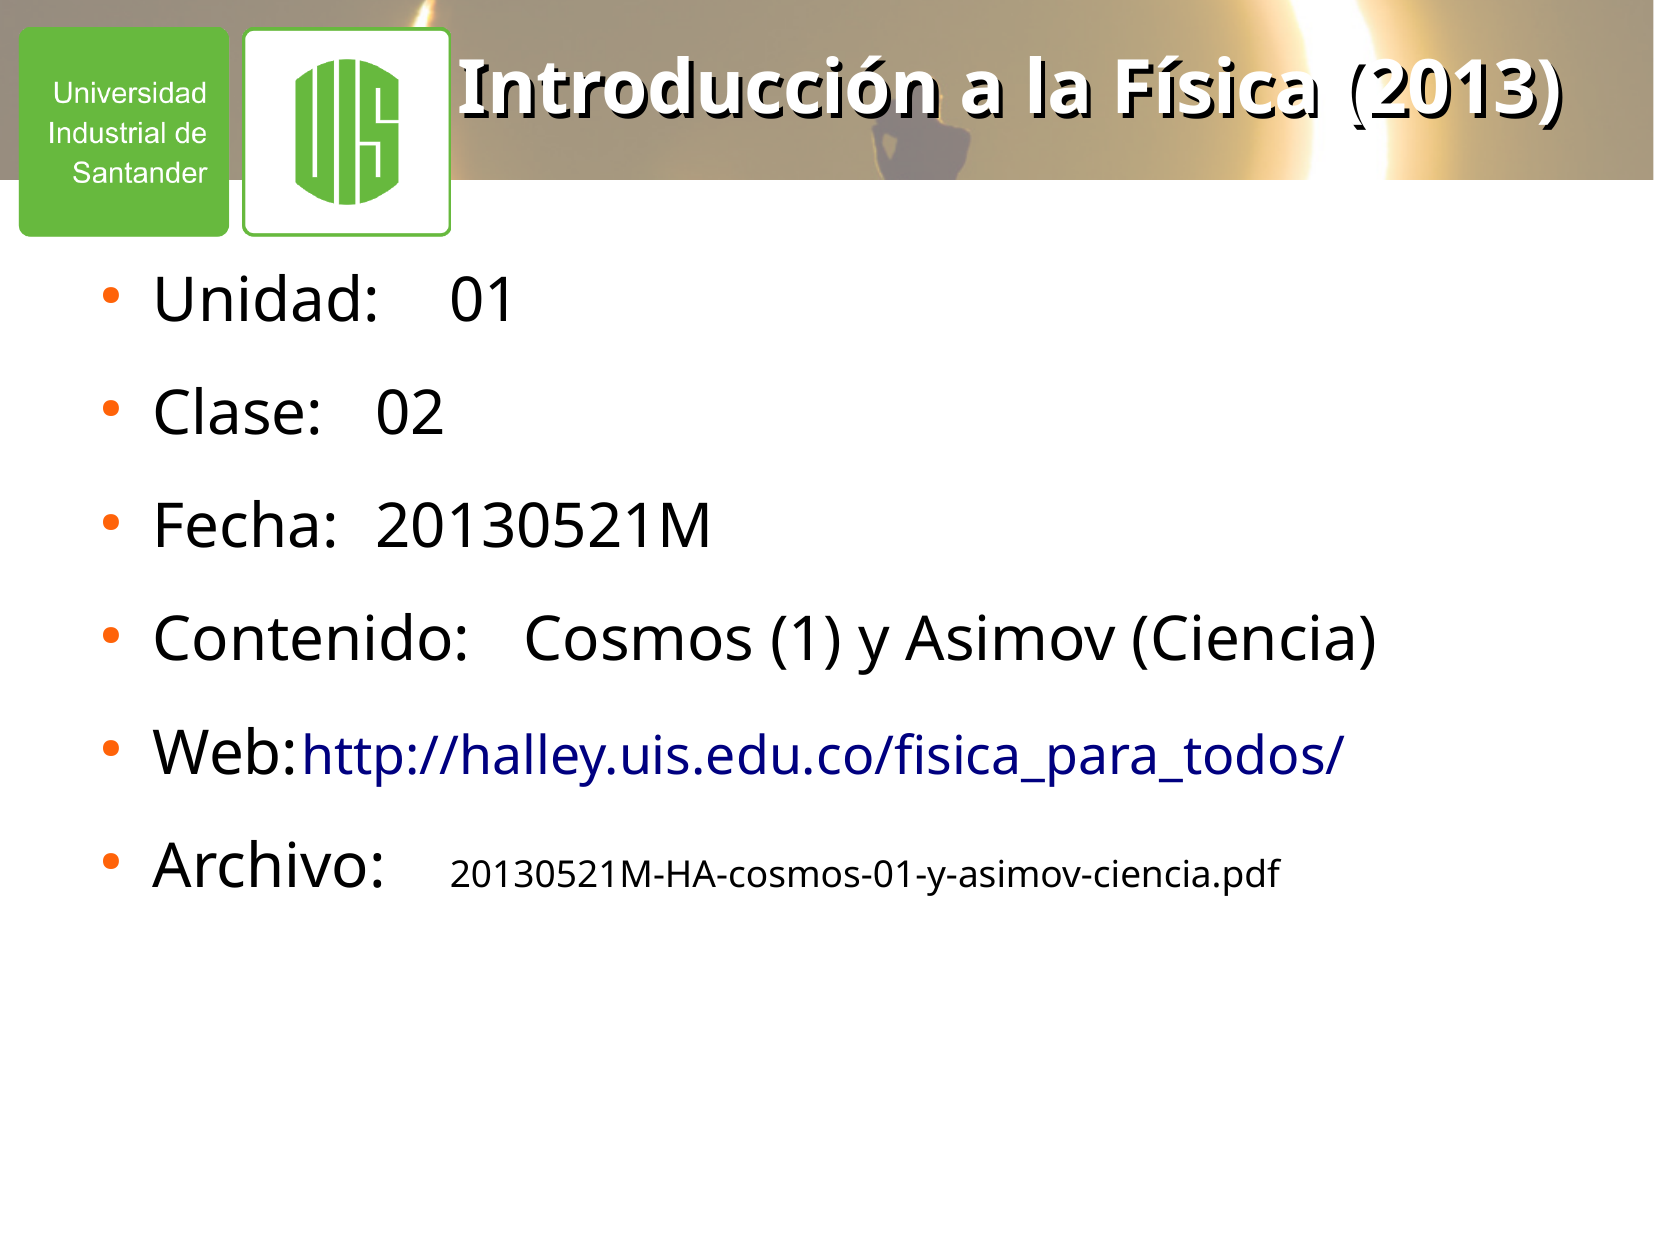

# Introducción a la Física (2013)
Unidad:			01
Clase:			02
Fecha:			20130521M
Contenido:	Cosmos (1) y Asimov (Ciencia)
Web:				http://halley.uis.edu.co/fisica_para_todos/
Archivo:		20130521M-HA-cosmos-01-y-asimov-ciencia.pdf